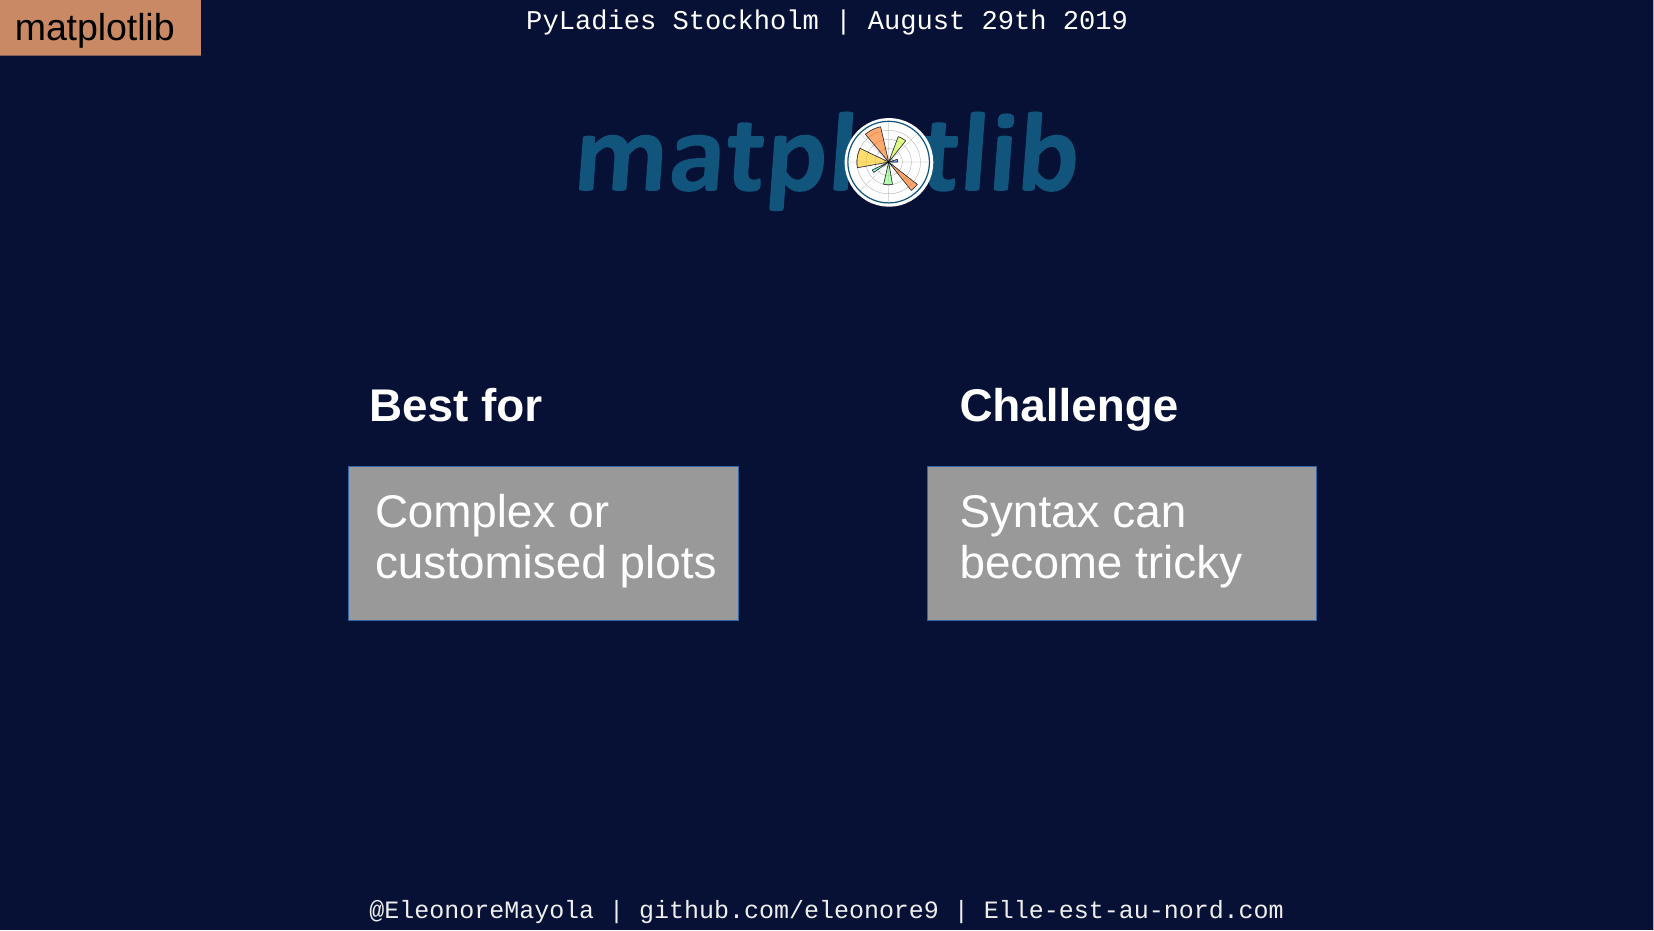

PyLadies Stockholm | August 29th 2019
matplotlib
Best for
Challenge
Complex or customised plots
Syntax can become tricky
@EleonoreMayola | github.com/eleonore9 | Elle-est-au-nord.com